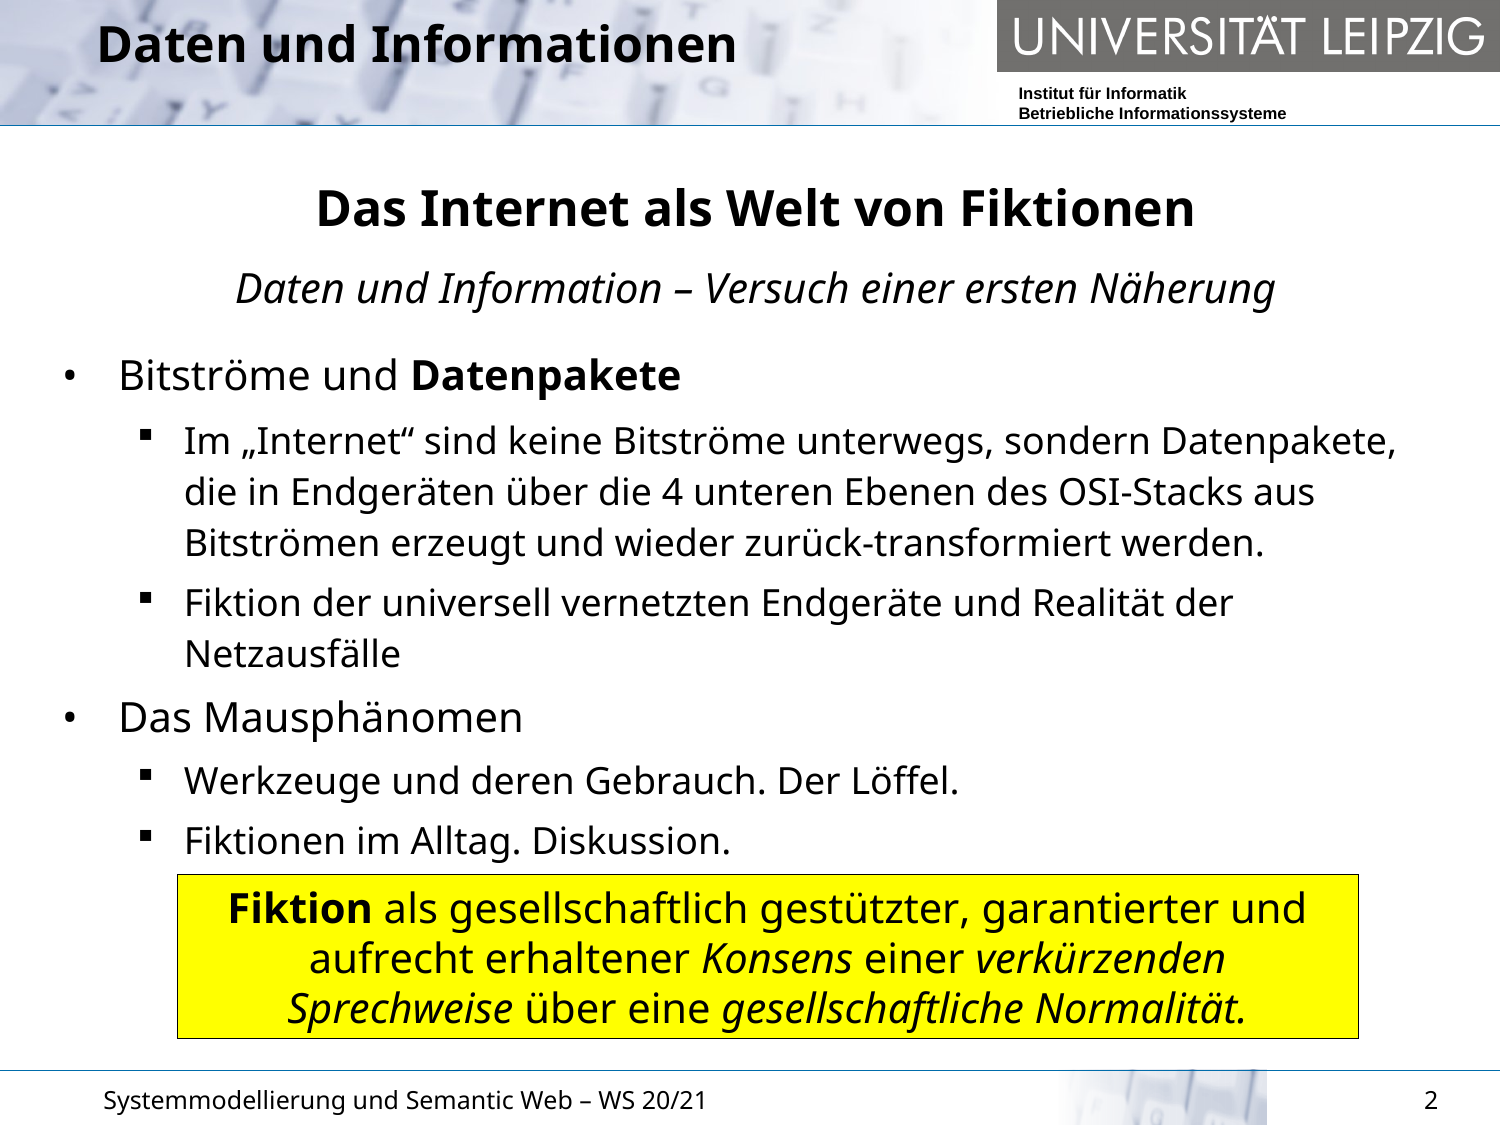

Daten und Informationen
# Das Internet als Welt von Fiktionen
Daten und Information – Versuch einer ersten Näherung
Bitströme und Datenpakete
Im „Internet“ sind keine Bitströme unterwegs, sondern Datenpakete, die in Endgeräten über die 4 unteren Ebenen des OSI-Stacks aus Bitströmen erzeugt und wieder zurück-transformiert werden.
Fiktion der universell vernetzten Endgeräte und Realität der Netzausfälle
Das Mausphänomen
Werkzeuge und deren Gebrauch. Der Löffel.
Fiktionen im Alltag. Diskussion.
Fiktion als gesellschaftlich gestützter, garantierter und aufrecht erhaltener Konsens einer verkürzenden Sprechweise über eine gesellschaftliche Normalität.
Systemmodellierung und Semantic Web – WS 20/21
2